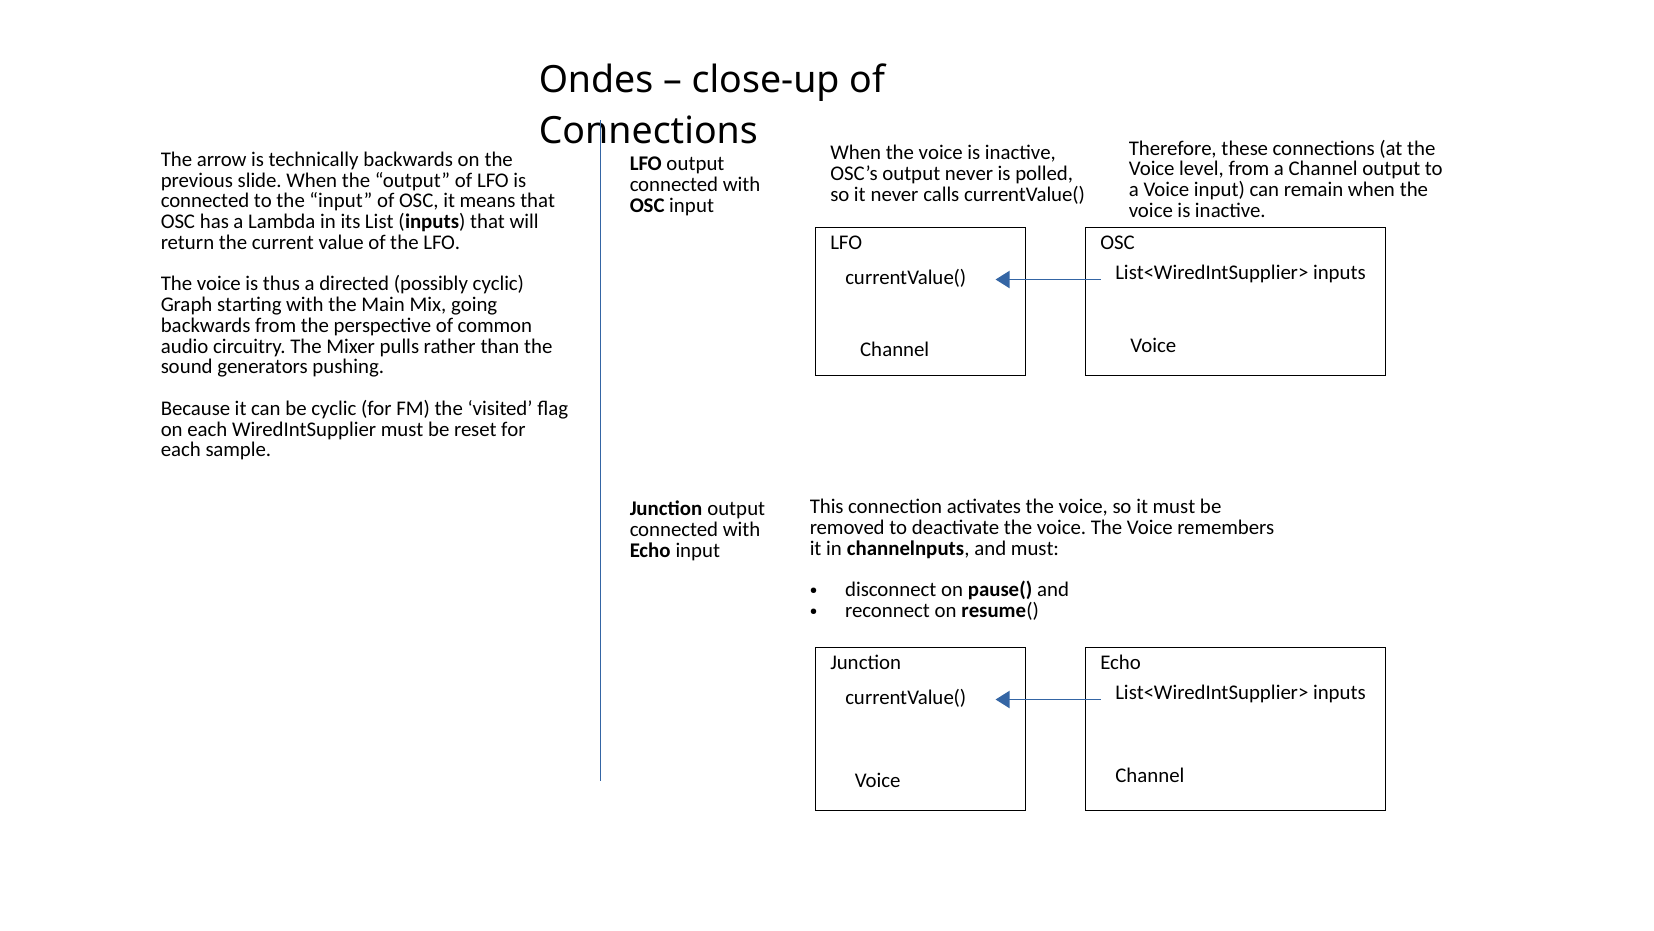

Ondes – close-up of Connections
Therefore, these connections (at the Voice level, from a Channel output to a Voice input) can remain when the voice is inactive.
When the voice is inactive, OSC’s output never is polled, so it never calls currentValue()
The arrow is technically backwards on the previous slide. When the “output” of LFO is connected to the “input” of OSC, it means that OSC has a Lambda in its List (inputs) that will return the current value of the LFO.
The voice is thus a directed (possibly cyclic) Graph starting with the Main Mix, going backwards from the perspective of common audio circuitry. The Mixer pulls rather than the sound generators pushing.
Because it can be cyclic (for FM) the ‘visited’ flag on each WiredIntSupplier must be reset for each sample.
LFO output
connected with
OSC input
LFO
OSC
List<WiredIntSupplier> inputs
currentValue()
Voice
Channel
This connection activates the voice, so it must be removed to deactivate the voice. The Voice remembers it in channelnputs, and must:
disconnect on pause() and
reconnect on resume()
Junction output
connected with
Echo input
Junction
Echo
List<WiredIntSupplier> inputs
currentValue()
Channel
Voice